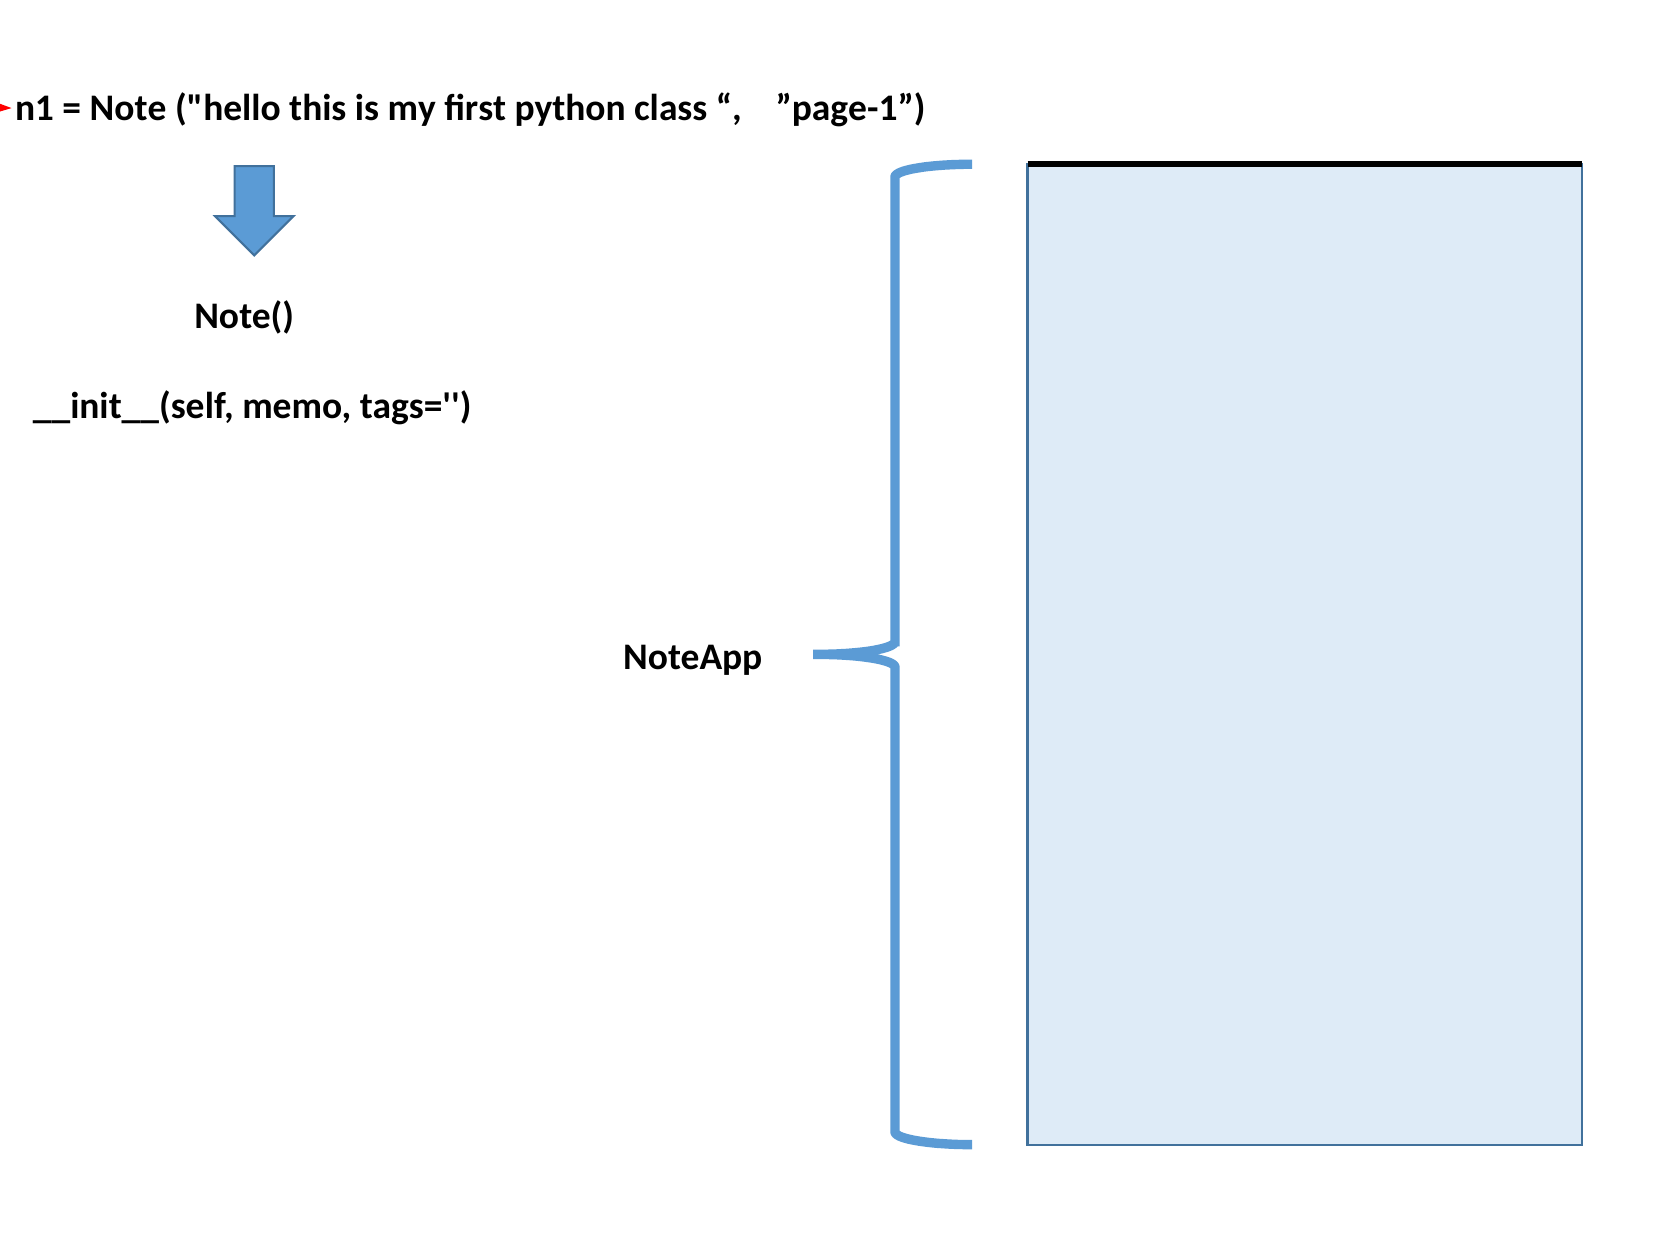

n1 = Note ("hello this is my first python class “, ”page-1”)
 Note()
__init__(self, memo, tags='')
NoteApp